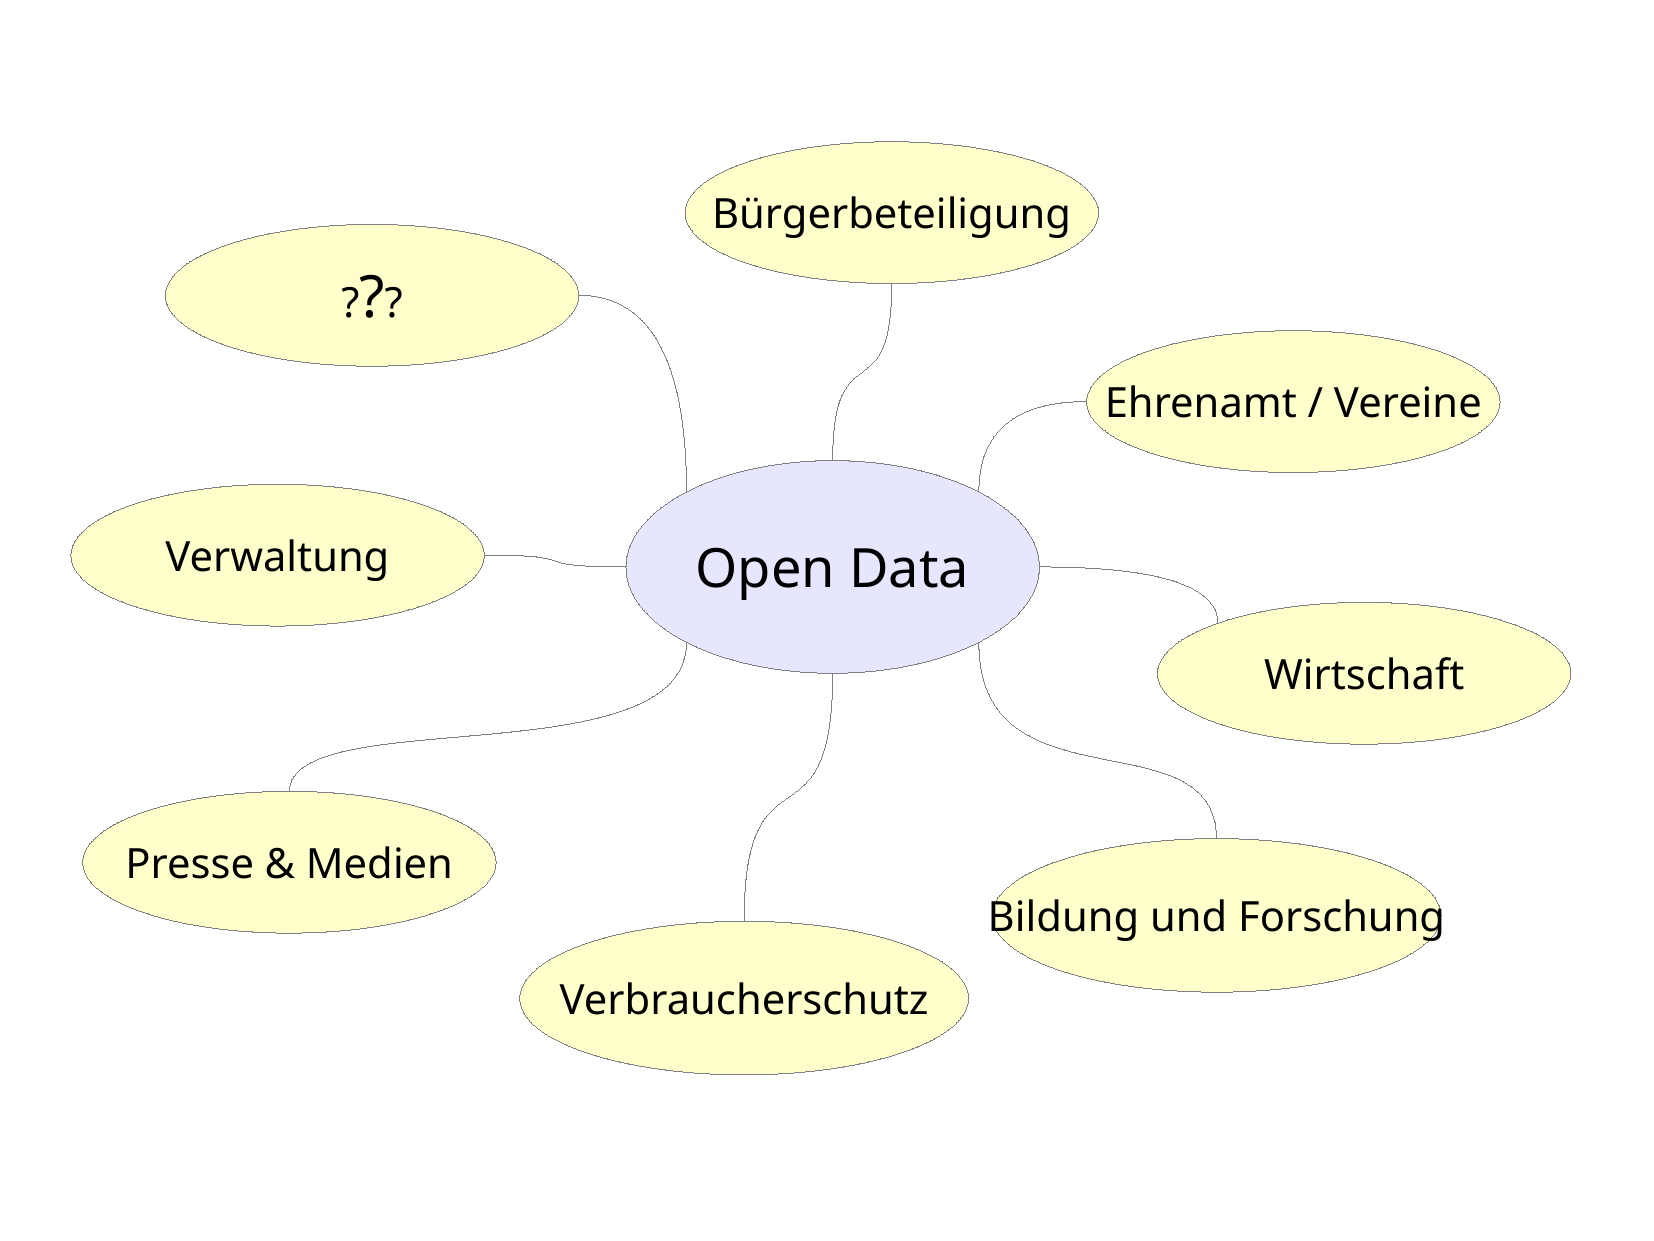

Bürgerbeteiligung
???
Ehrenamt / Vereine
Open Data
Verwaltung
Wirtschaft
Presse & Medien
Bildung und Forschung
Verbraucherschutz